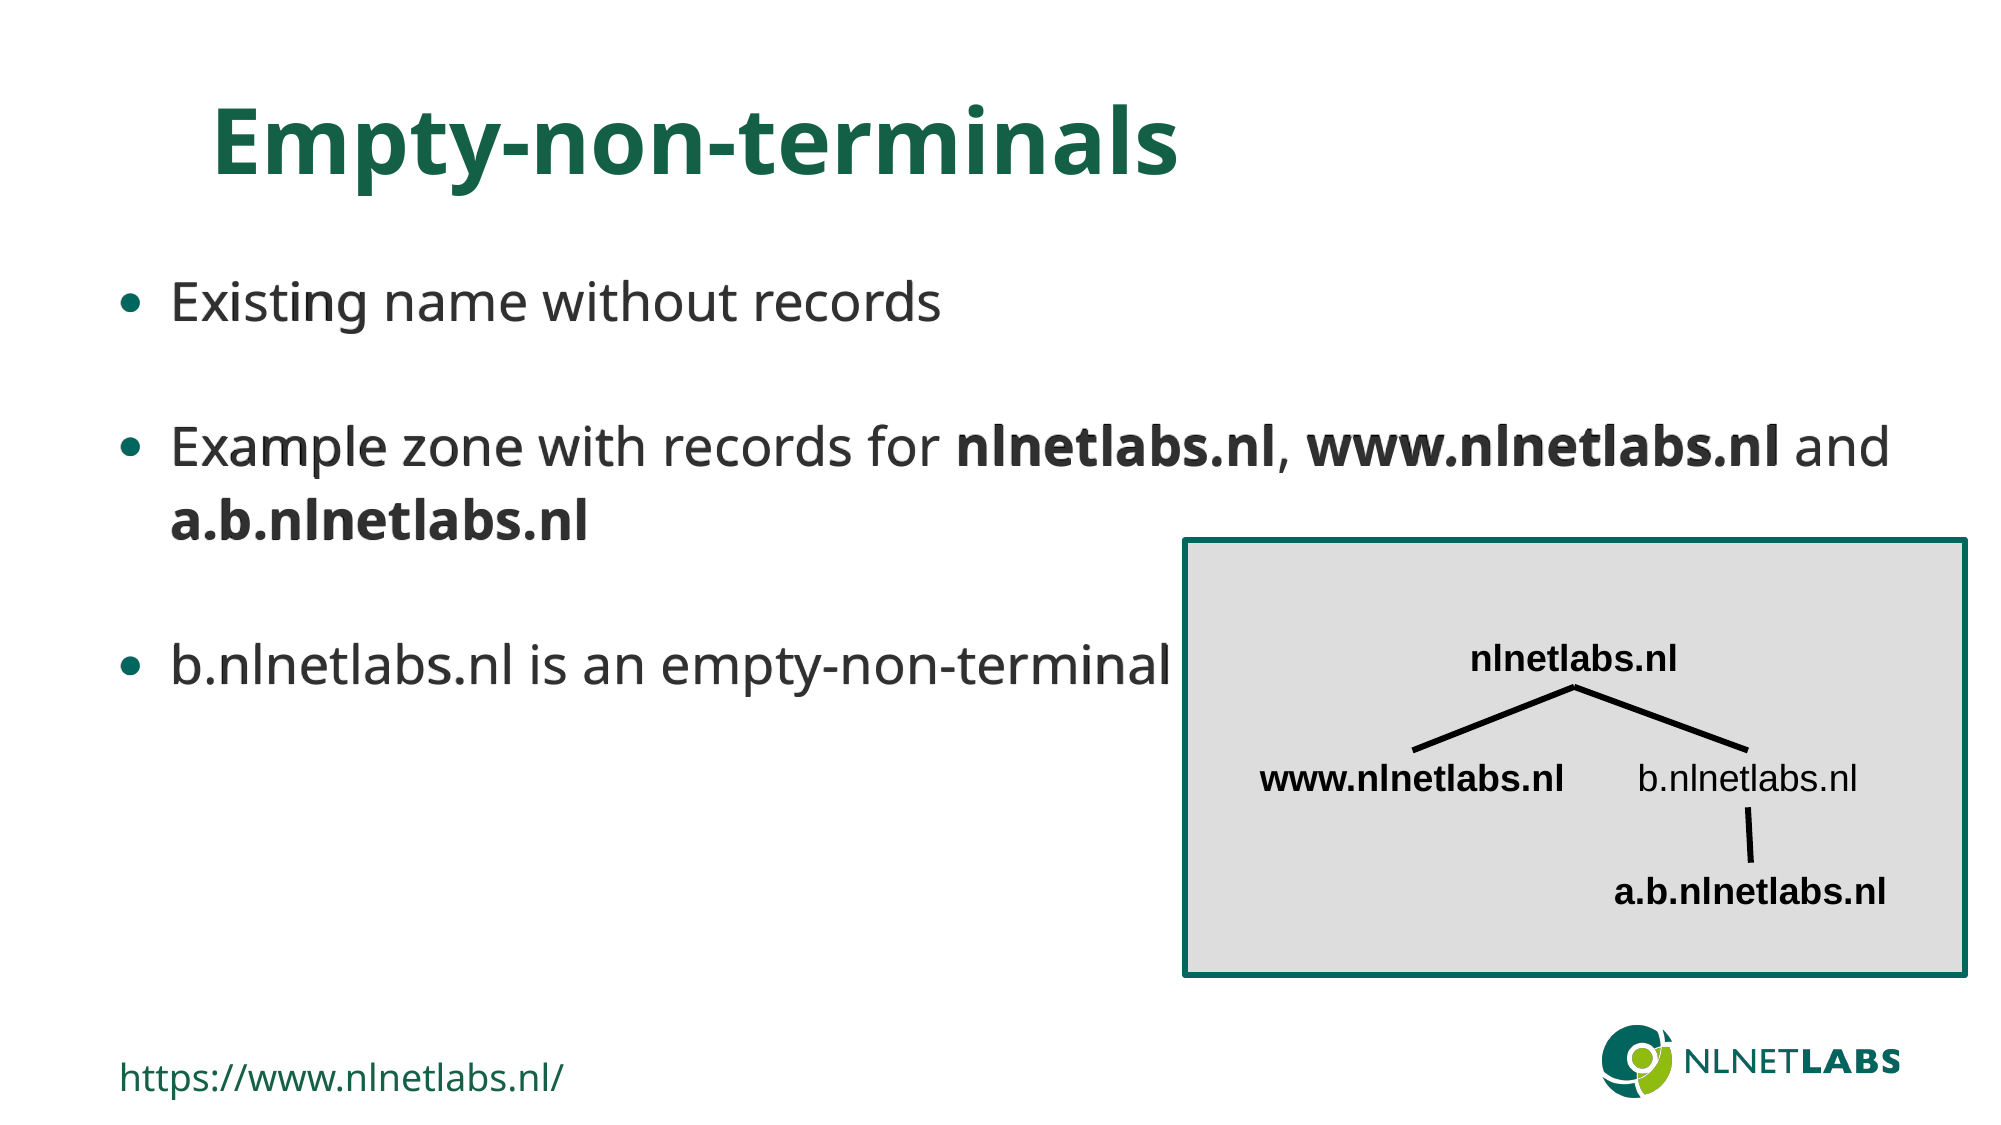

# Empty-non-terminals
Existing name without records
Example zone with records for nlnetlabs.nl, www.nlnetlabs.nl and a.b.nlnetlabs.nl
b.nlnetlabs.nl is an empty-non-terminal
nlnetlabs.nl
www.nlnetlabs.nl
b.nlnetlabs.nl
a.b.nlnetlabs.nl